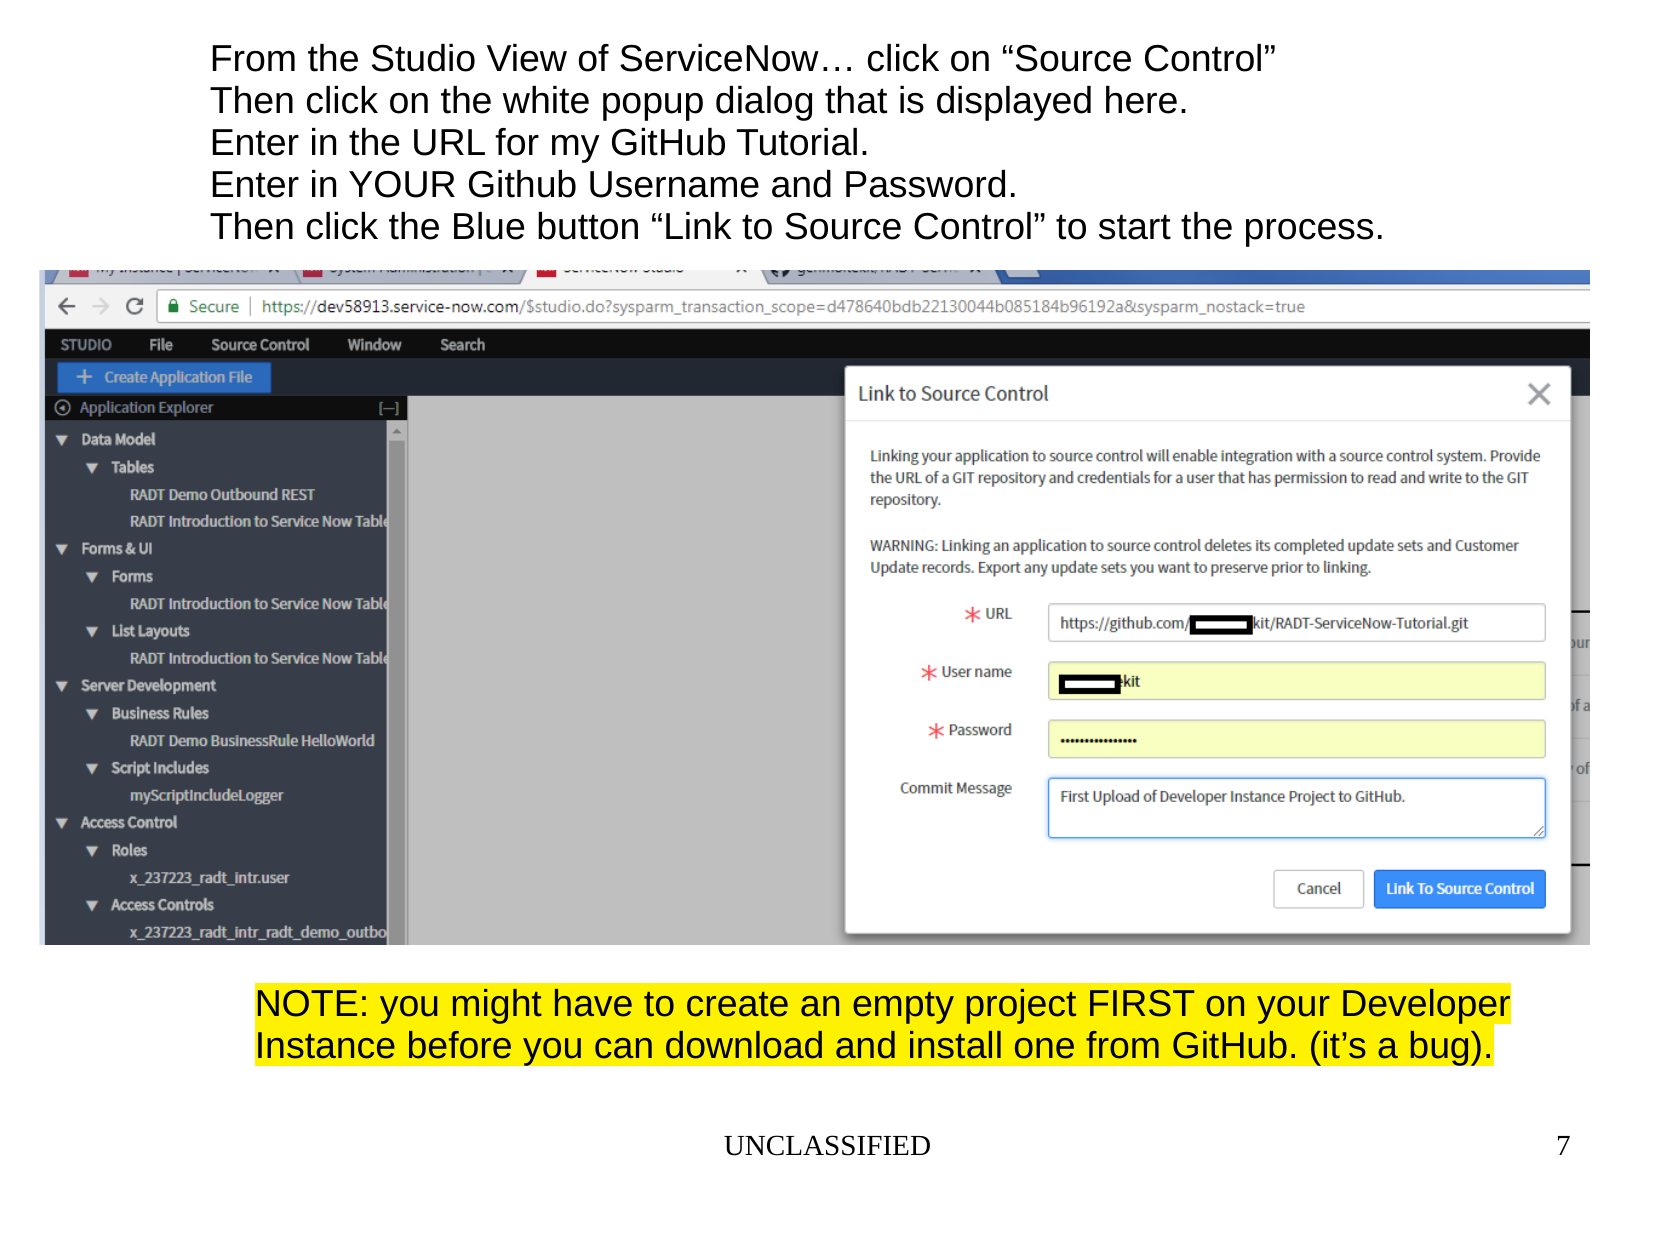

From the Studio View of ServiceNow… click on “Source Control”
Then click on the white popup dialog that is displayed here.
Enter in the URL for my GitHub Tutorial.
Enter in YOUR Github Username and Password.
Then click the Blue button “Link to Source Control” to start the process.
NOTE: you might have to create an empty project FIRST on your Developer Instance before you can download and install one from GitHub. (it’s a bug).
UNCLASSIFIED
7